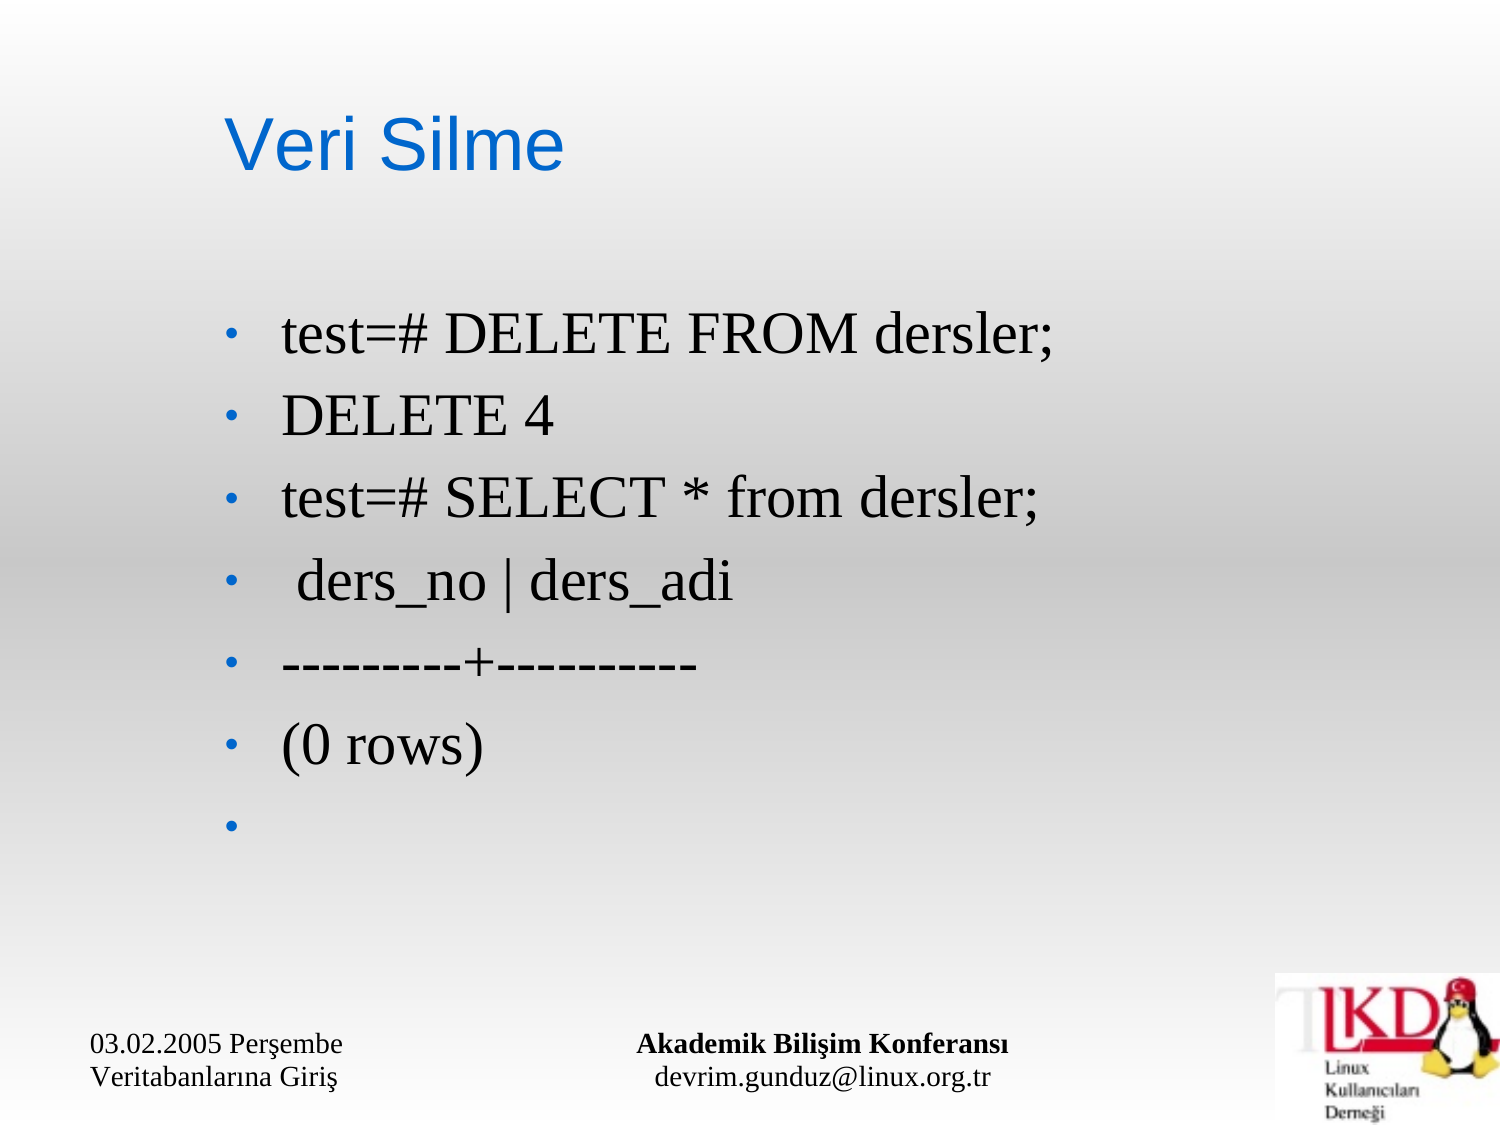

# Veri Silme
test=# DELETE FROM dersler;
DELETE 4
test=# SELECT * from dersler;
 ders_no | ders_adi
---------+----------
(0 rows)